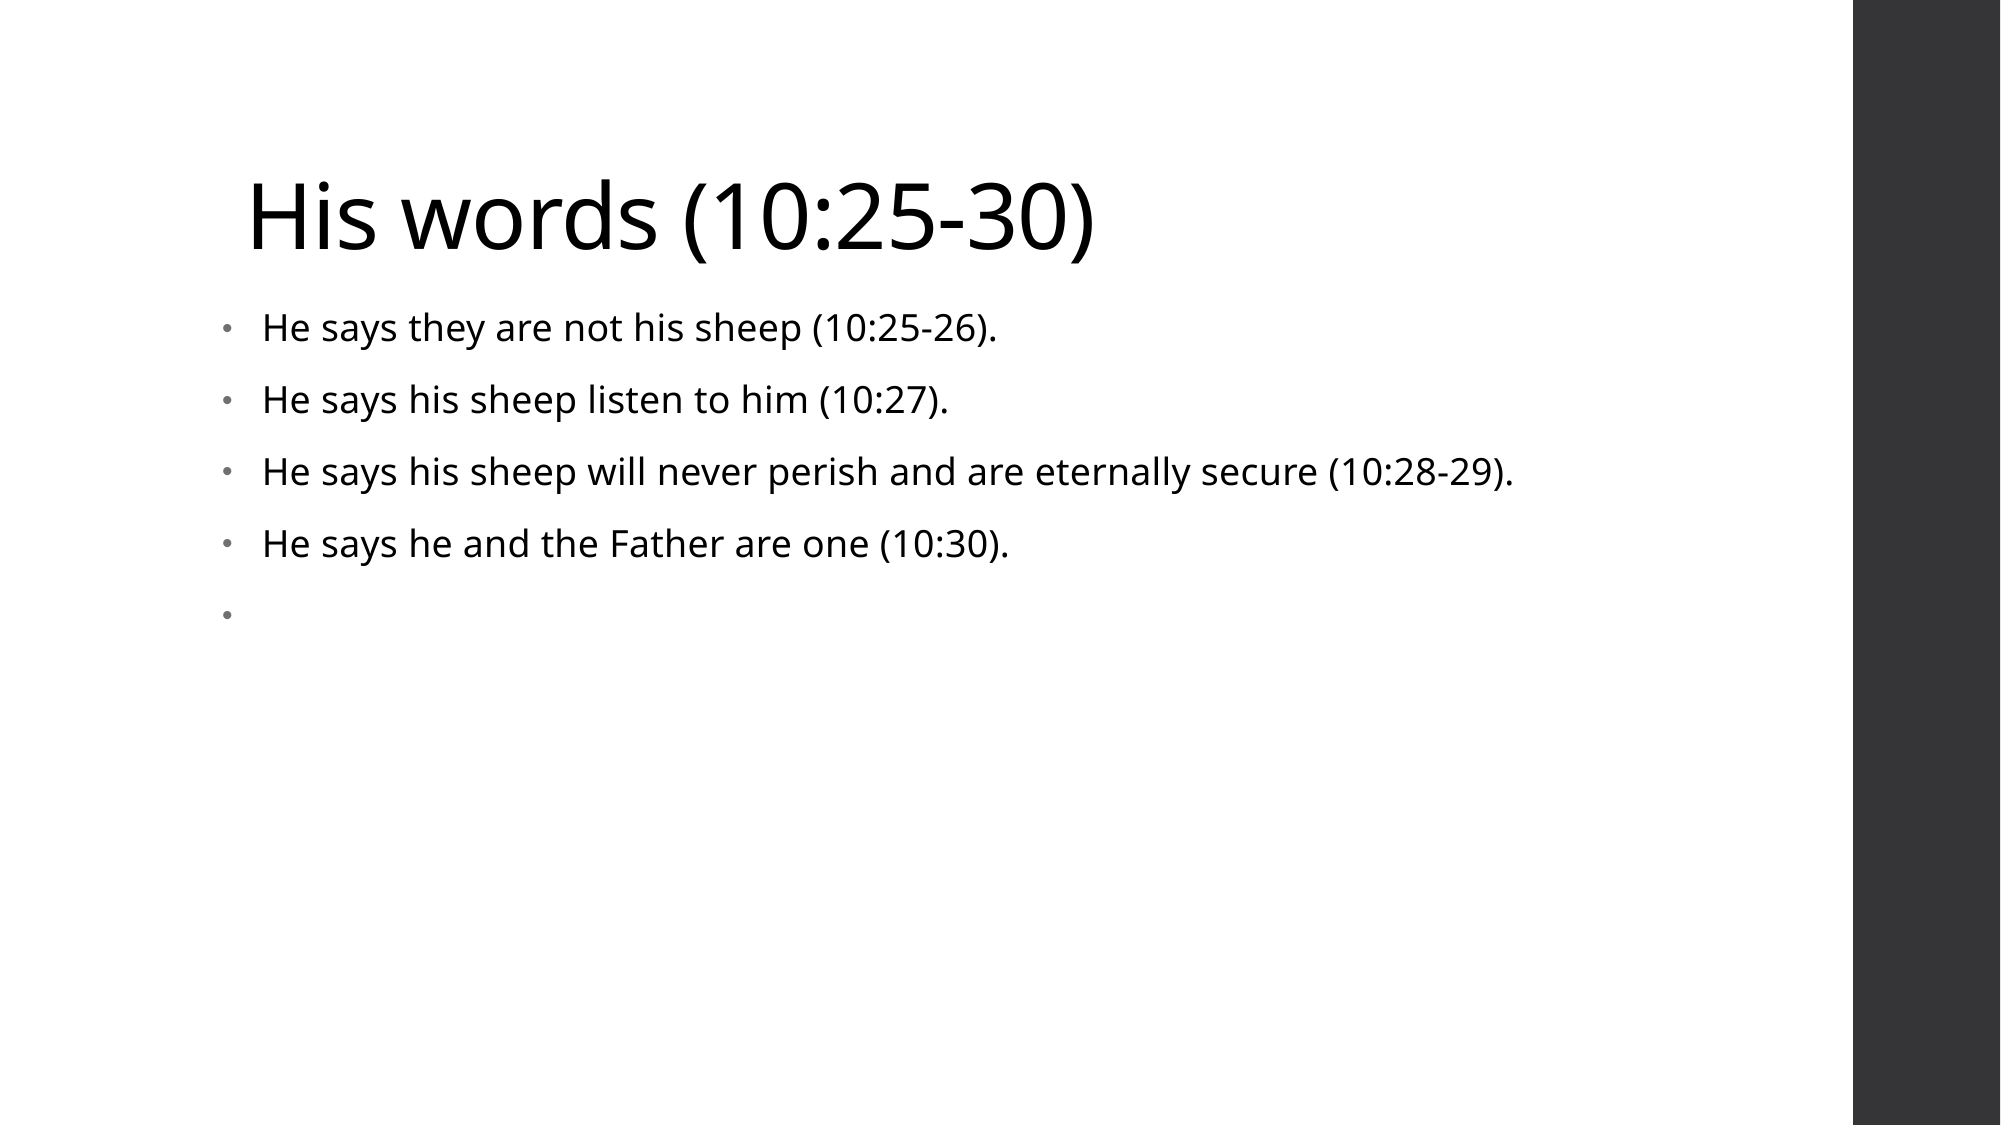

# His words (10:25-30)
 He says they are not his sheep (10:25-26).
 He says his sheep listen to him (10:27).
 He says his sheep will never perish and are eternally secure (10:28-29).
 He says he and the Father are one (10:30).